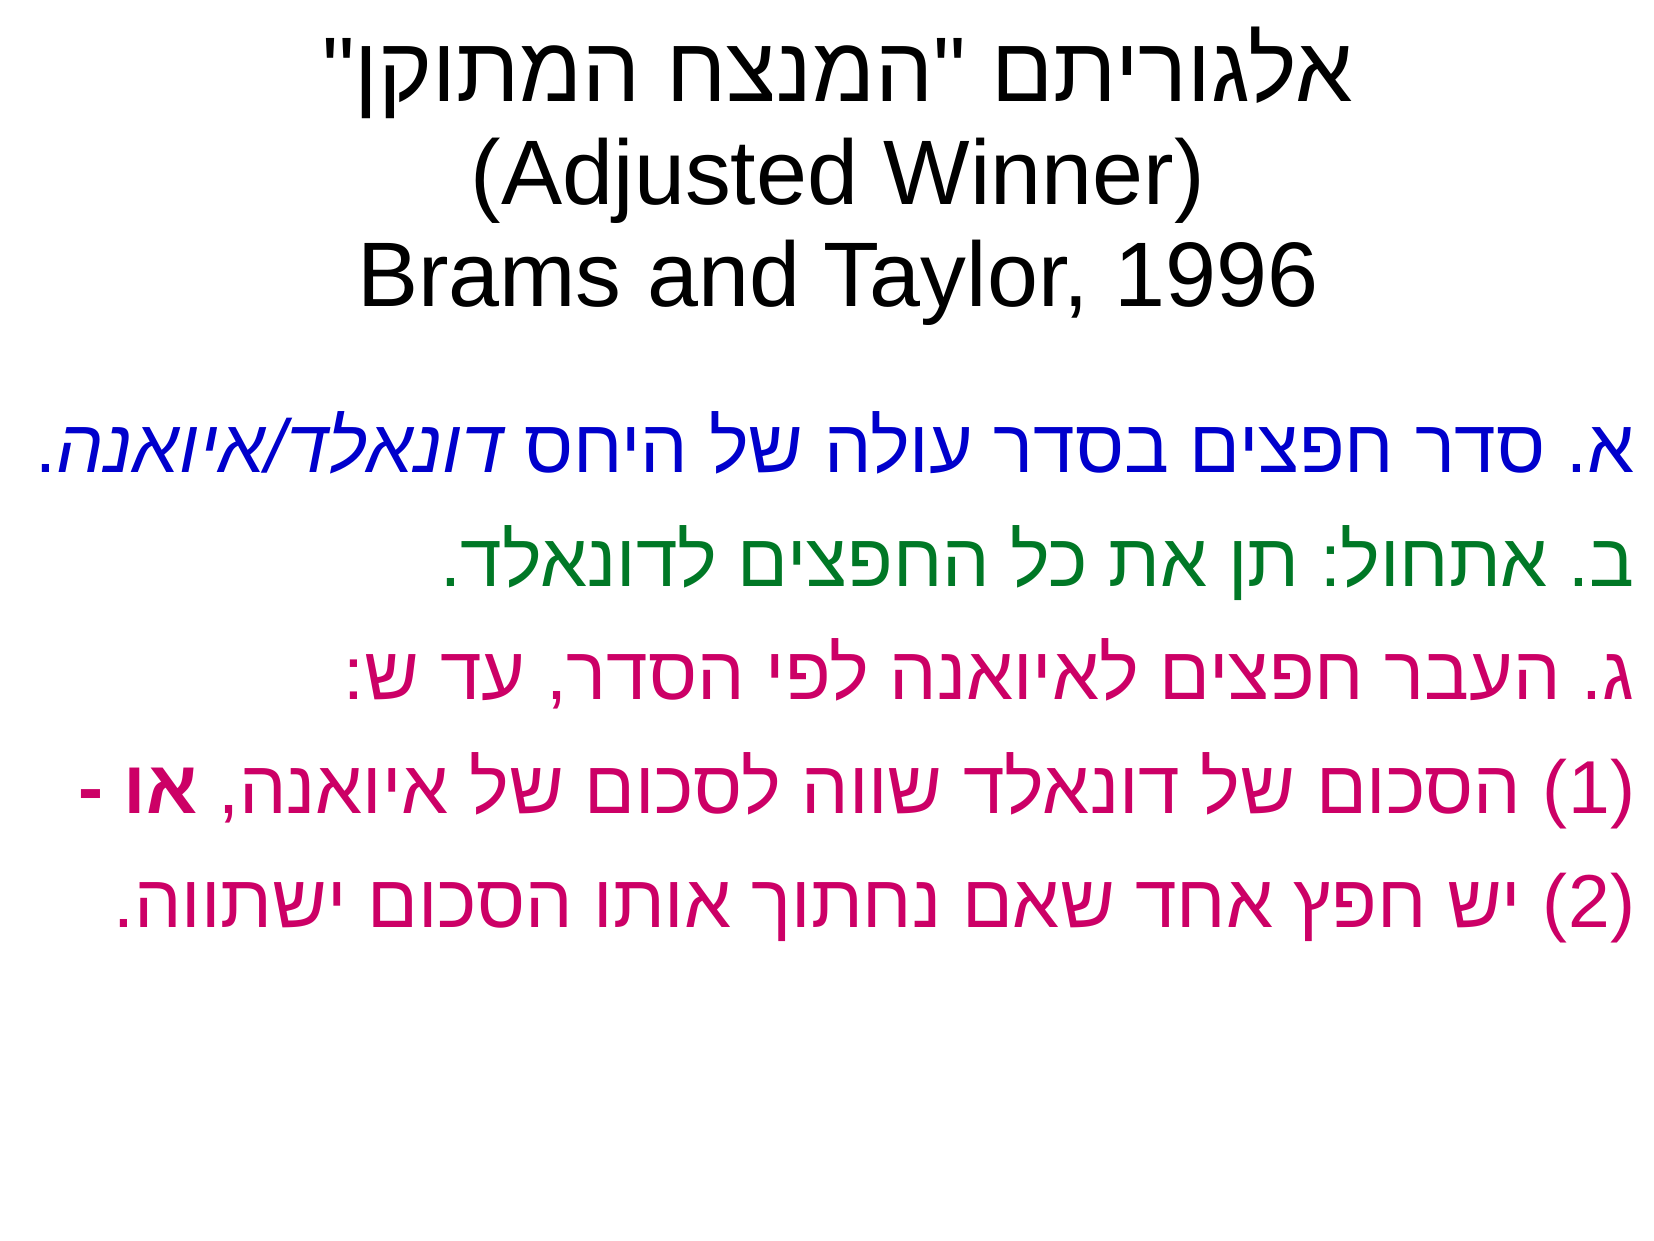

# אלגוריתם "המנצח המתוקן" (Adjusted Winner) Brams and Taylor, 1996
א. סדר חפצים בסדר עולה של היחס דונאלד/איואנה.
ב. אתחול: תן את כל החפצים לדונאלד.
ג. העבר חפצים לאיואנה לפי הסדר, עד ש:
(1) הסכום של דונאלד שווה לסכום של איואנה, או -
(2) יש חפץ אחד שאם נחתוך אותו הסכום ישתווה.